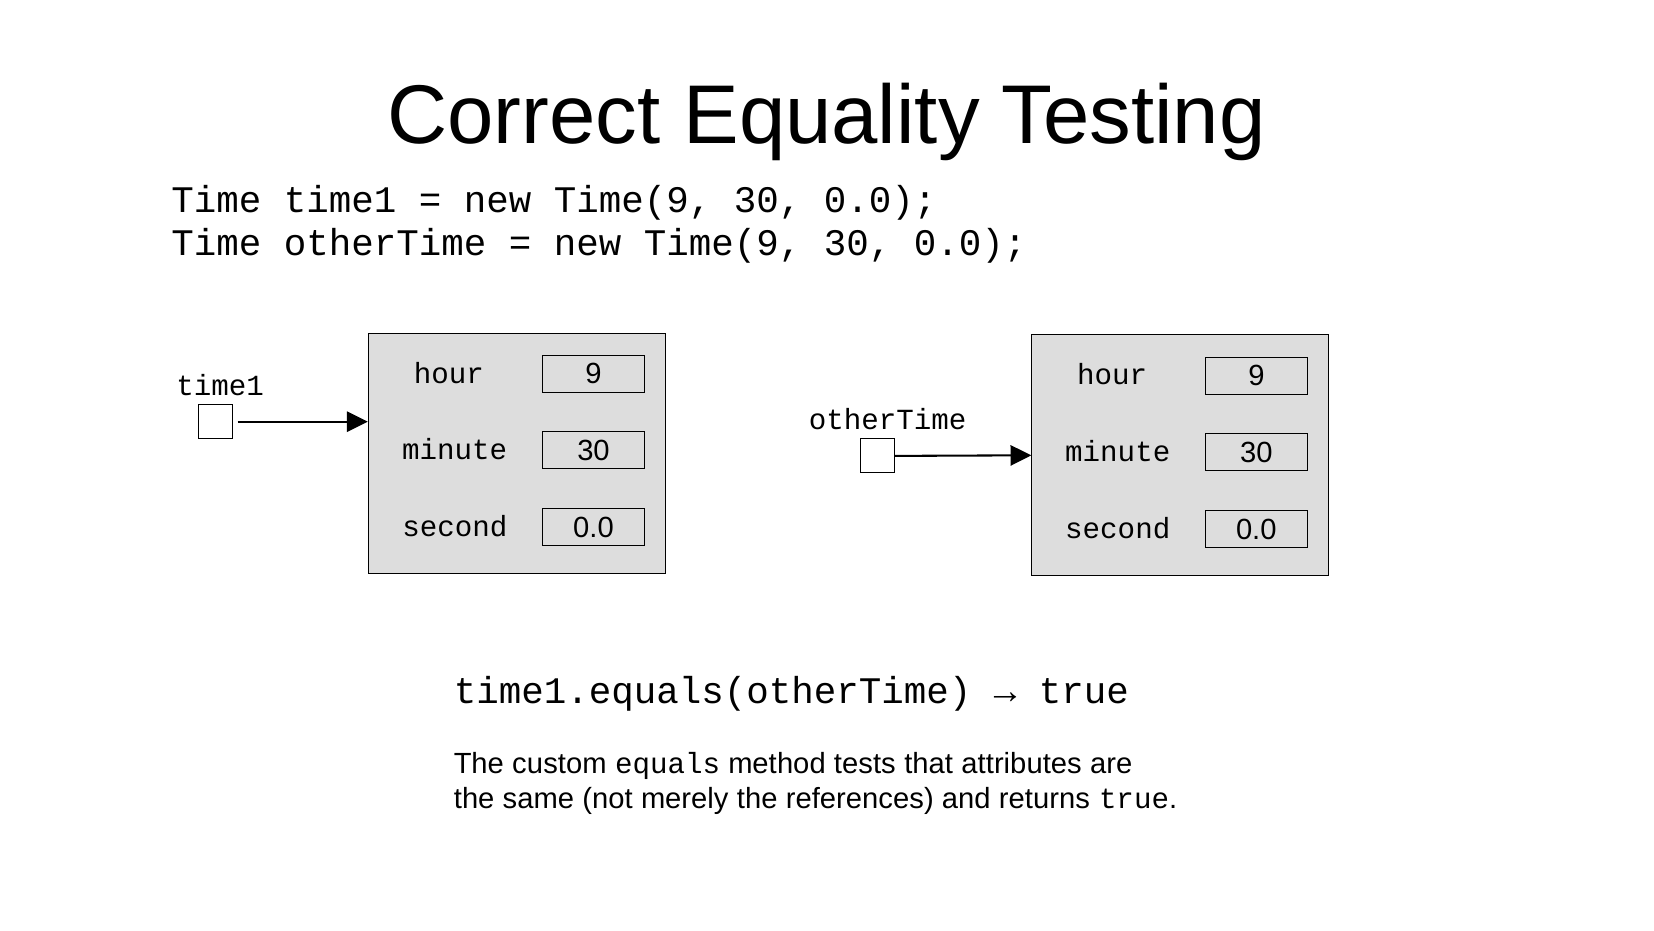

# Correct Equality Testing
Time time1 = new Time(9, 30, 0.0);
Time otherTime = new Time(9, 30, 0.0);
hour
9
time1
minute
30
second
0.0
hour
9
otherTime
minute
30
second
0.0
time1.equals(otherTime) → true
The custom equals method tests that attributes are the same (not merely the references) and returns true.